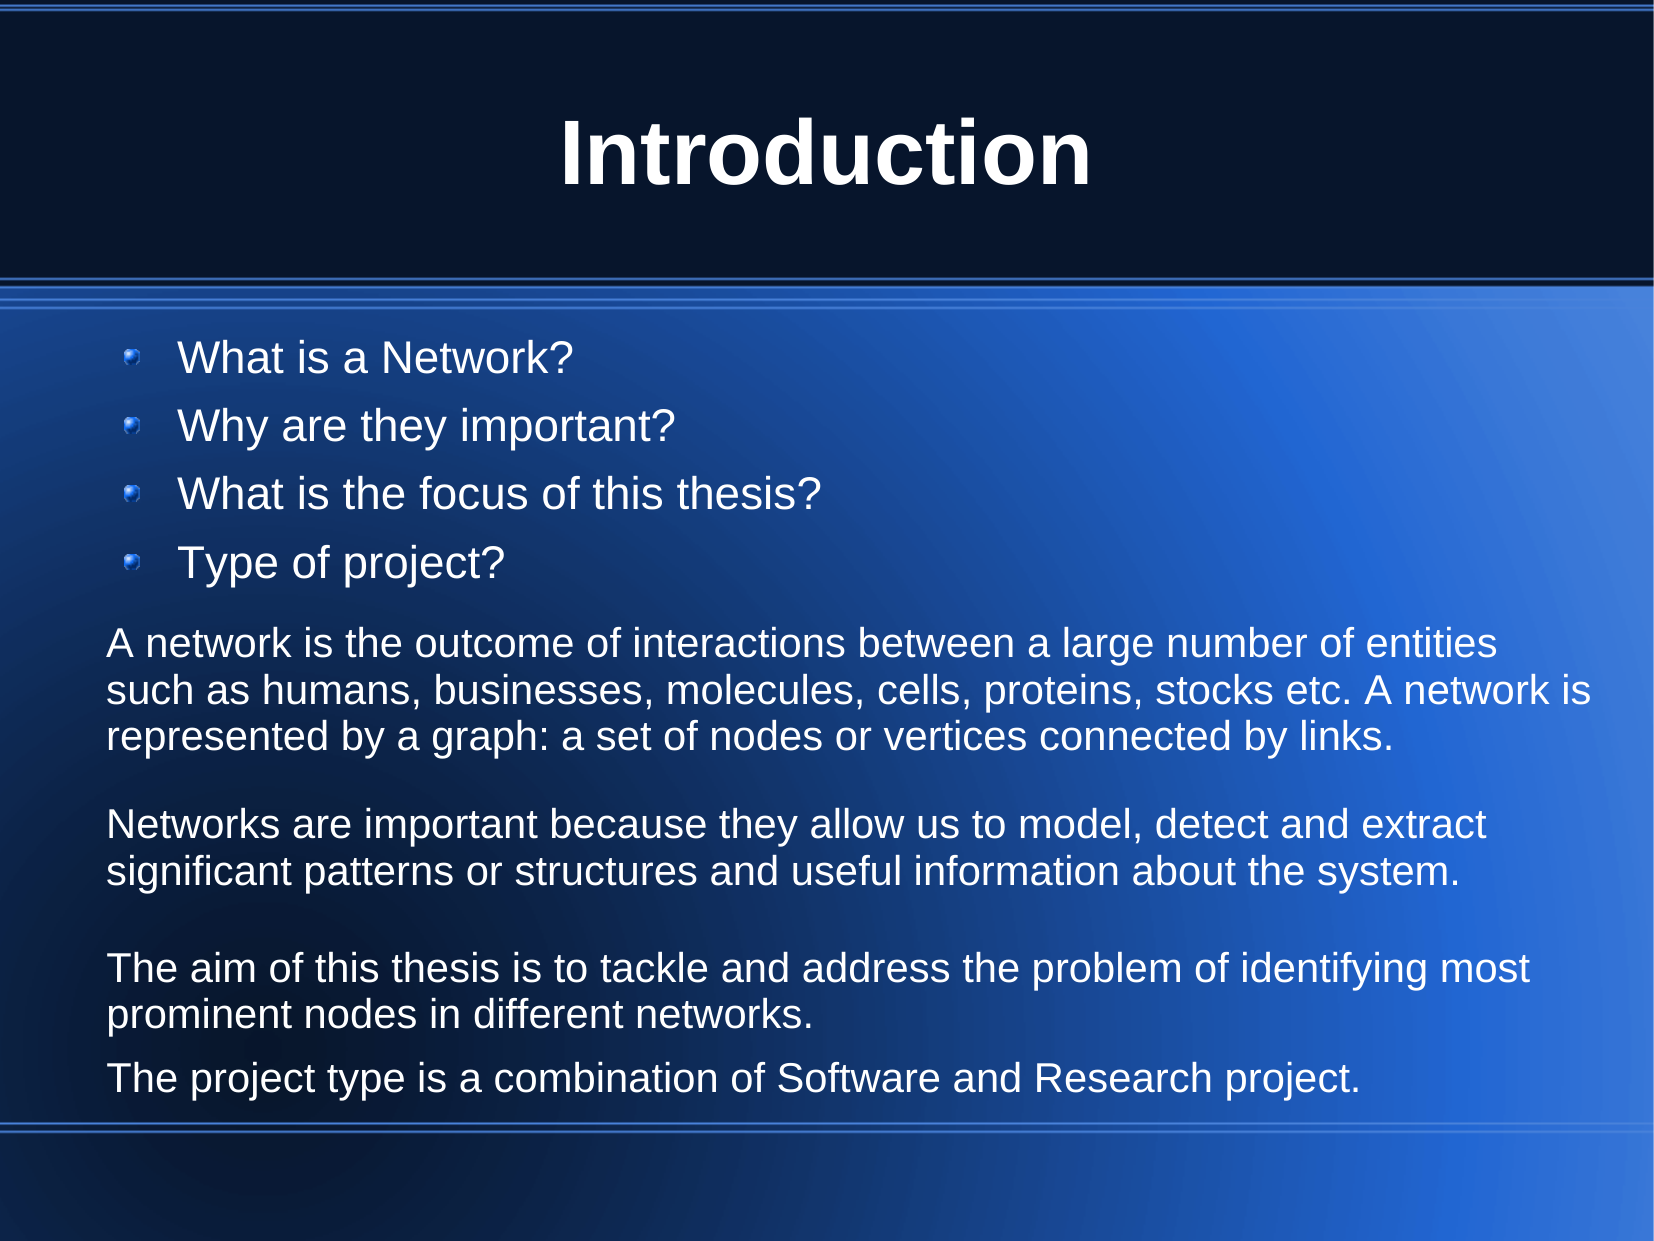

# Introduction
What is a Network?
Why are they important?
What is the focus of this thesis?
Type of project?
A network is the outcome of interactions between a large number of entities such as humans, businesses, molecules, cells, proteins, stocks etc. A network is represented by a graph: a set of nodes or vertices connected by links.
Networks are important because they allow us to model, detect and extract significant patterns or structures and useful information about the system.
The aim of this thesis is to tackle and address the problem of identifying most prominent nodes in different networks.
The project type is a combination of Software and Research project.